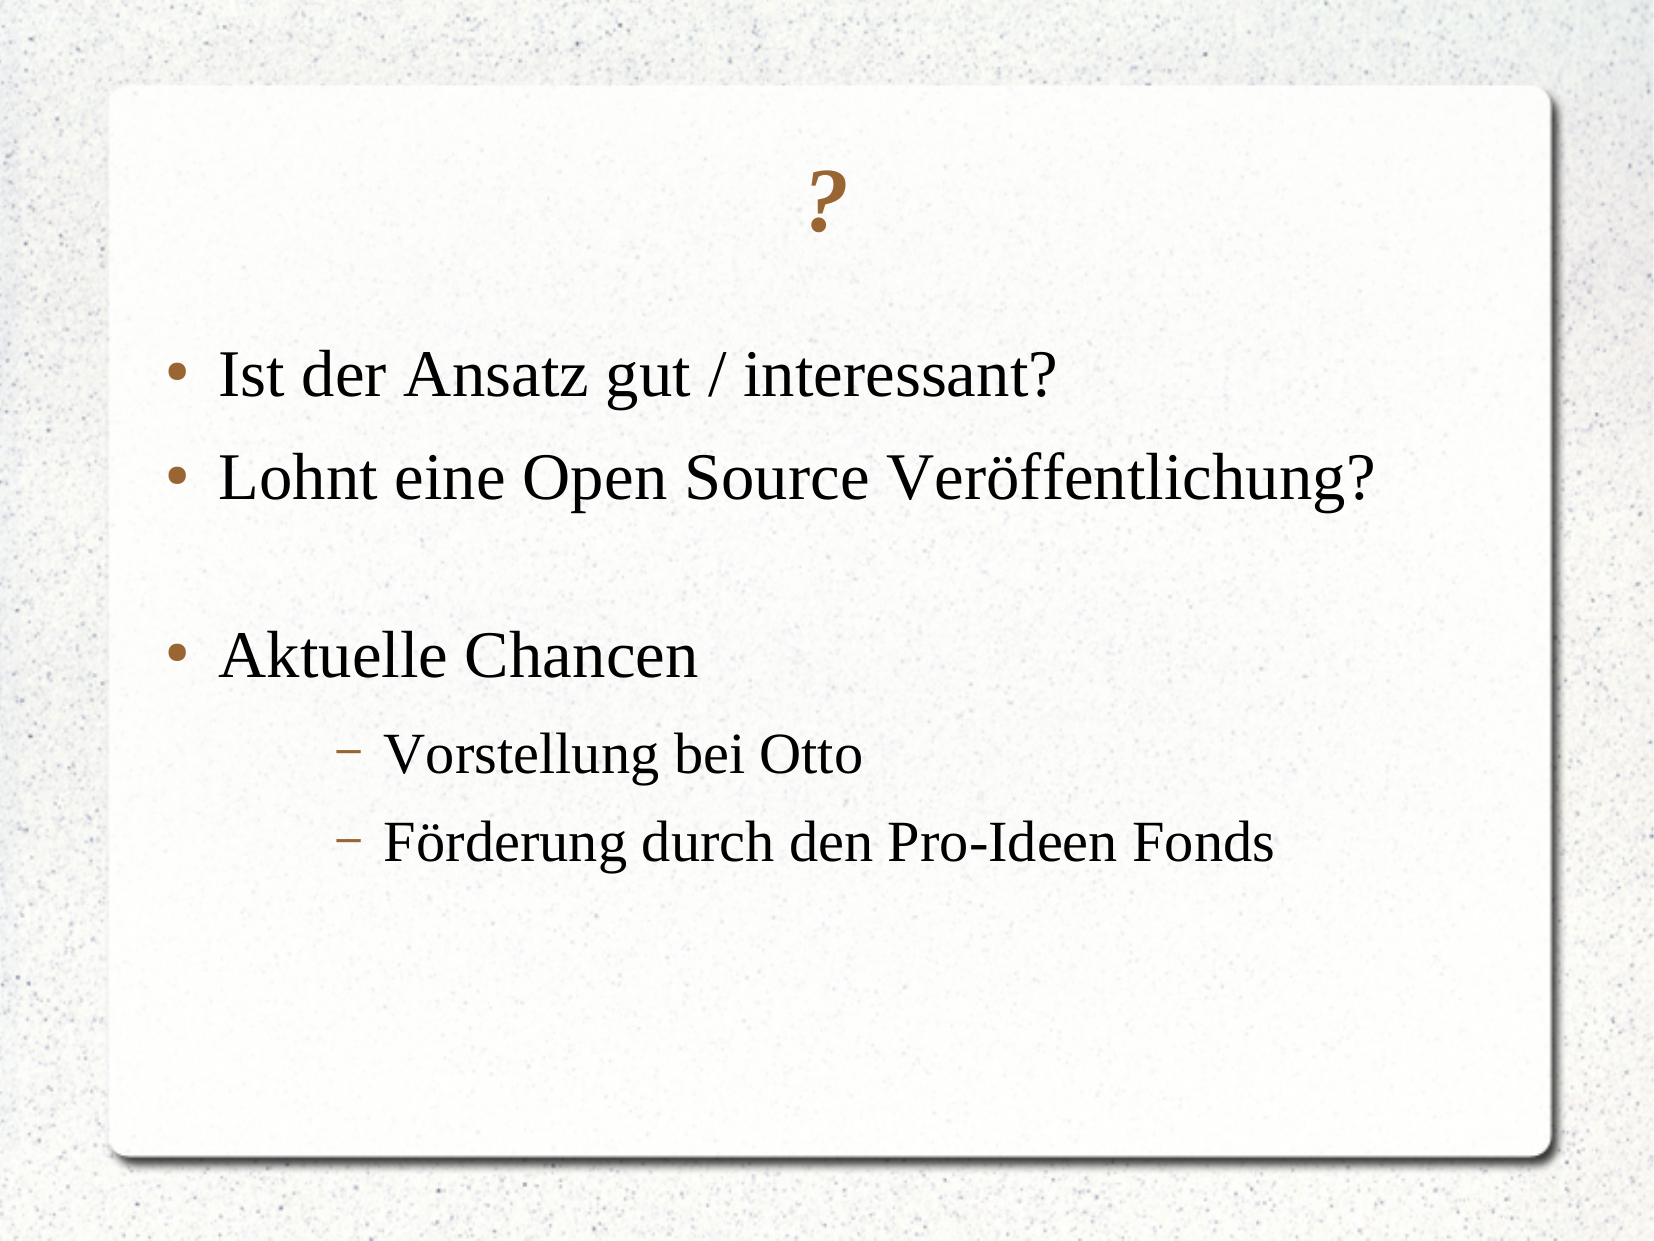

# ?
Ist der Ansatz gut / interessant?
Lohnt eine Open Source Veröffentlichung?
Aktuelle Chancen
Vorstellung bei Otto
Förderung durch den Pro-Ideen Fonds